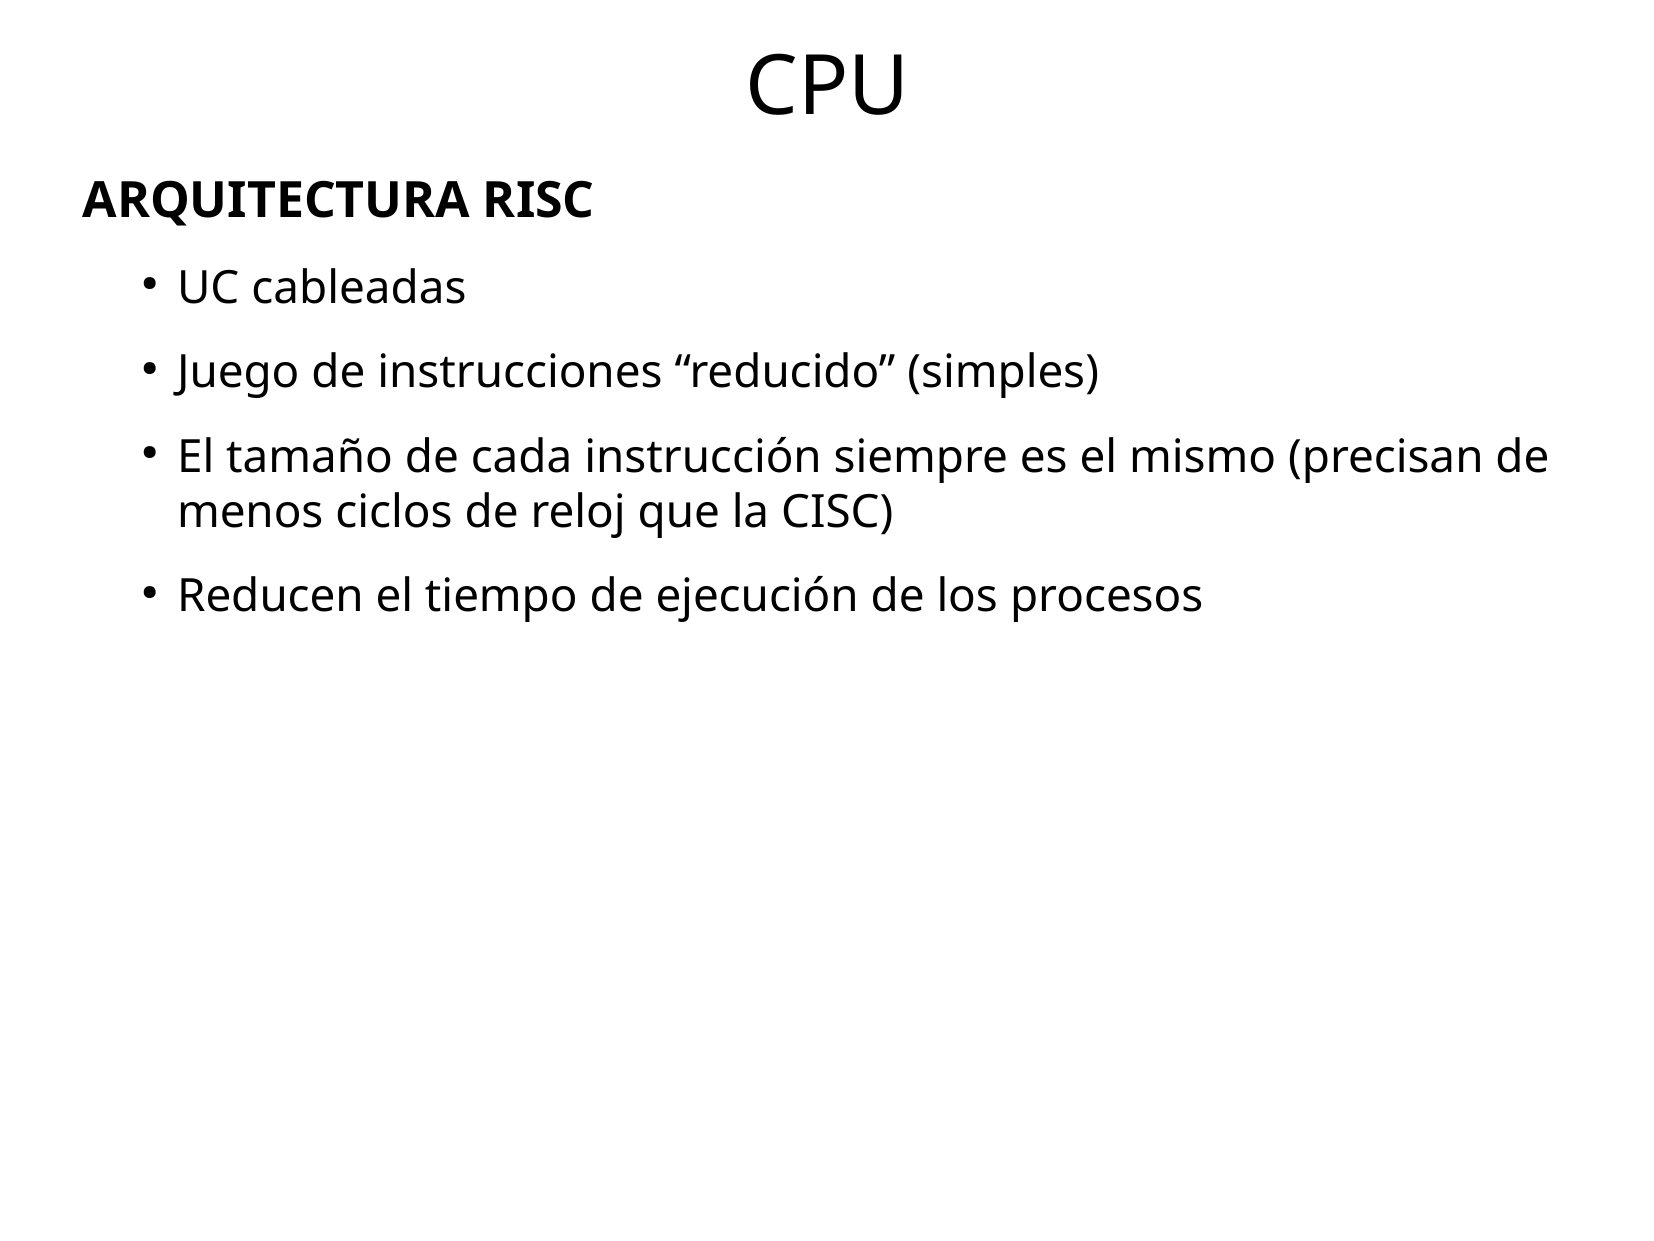

CPU
# ARQUITECTURA RISC
UC cableadas
Juego de instrucciones “reducido” (simples)
El tamaño de cada instrucción siempre es el mismo (precisan de menos ciclos de reloj que la CISC)
Reducen el tiempo de ejecución de los procesos